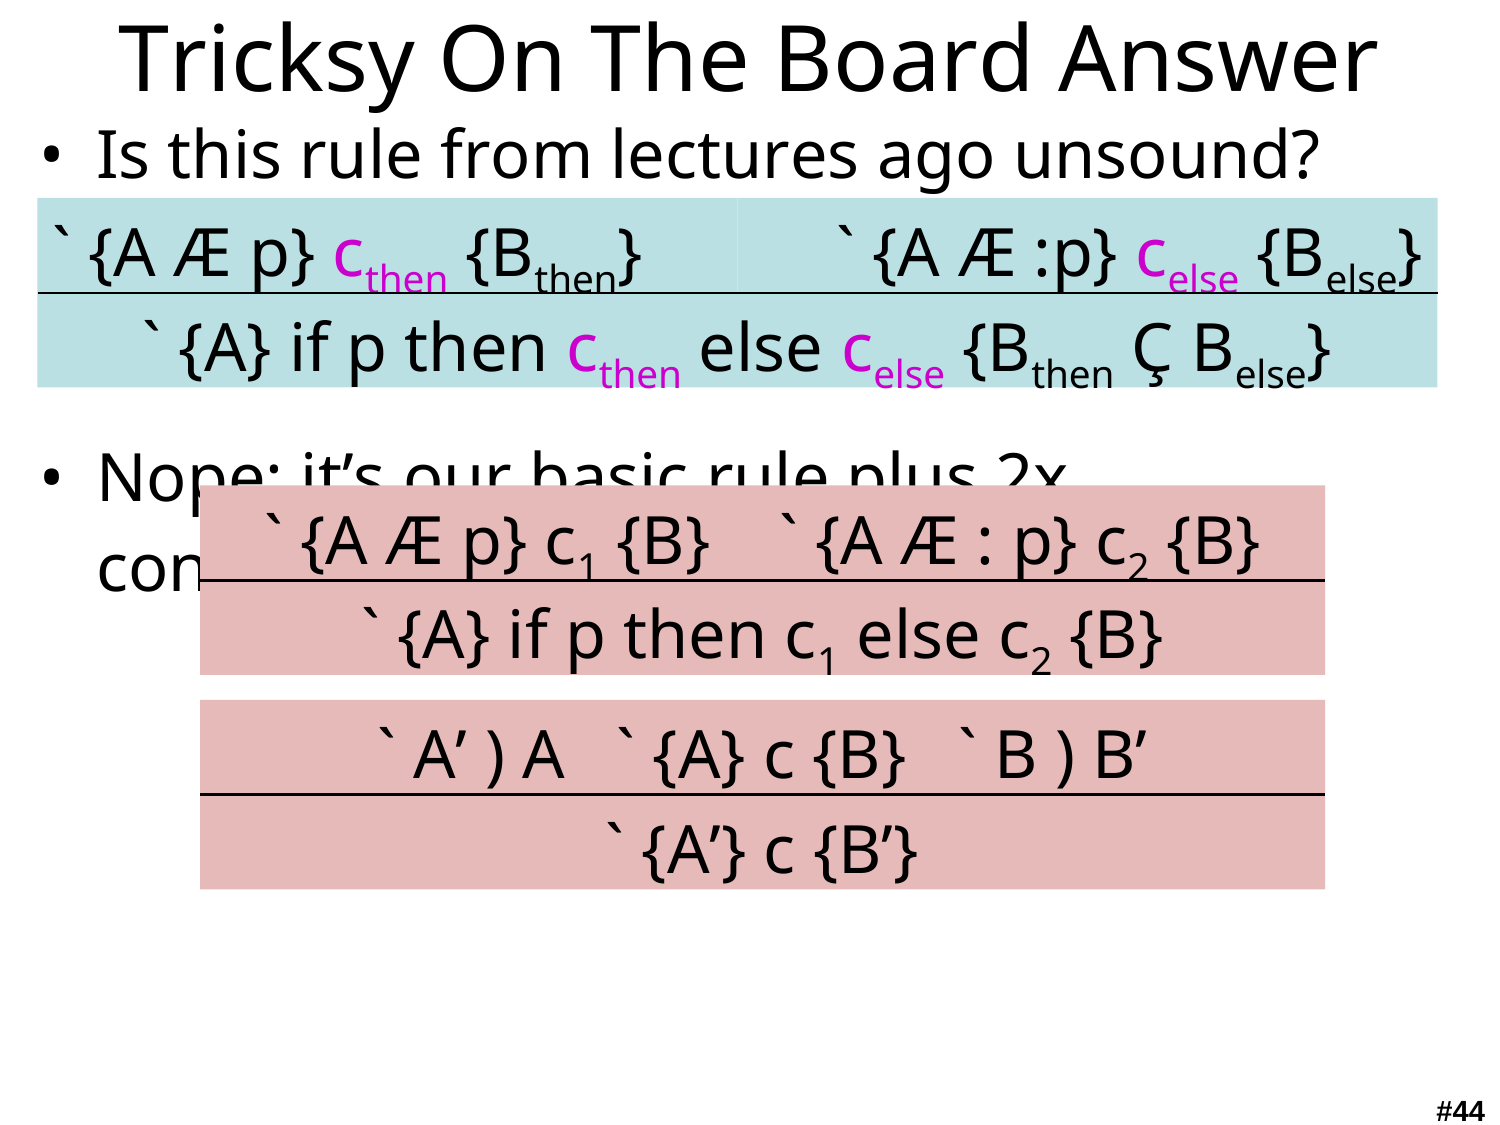

# Tricksy On The Board Answer
Is this rule from lectures ago unsound?
Nope: it’s our basic rule plus 2x consequence
Note that Bthen ) Bthen Ç Belse
` {A Æ p} cthen {Bthen}
` {A Æ :p} celse {Belse}
` {A} if p then cthen else celse {Bthen Ç Belse}
` {A Æ p} c1 {B} ` {A Æ : p} c2 {B}
` {A} if p then c1 else c2 {B}
` A’ ) A ` {A} c {B} ` B ) B’
` {A’} c {B’}
44